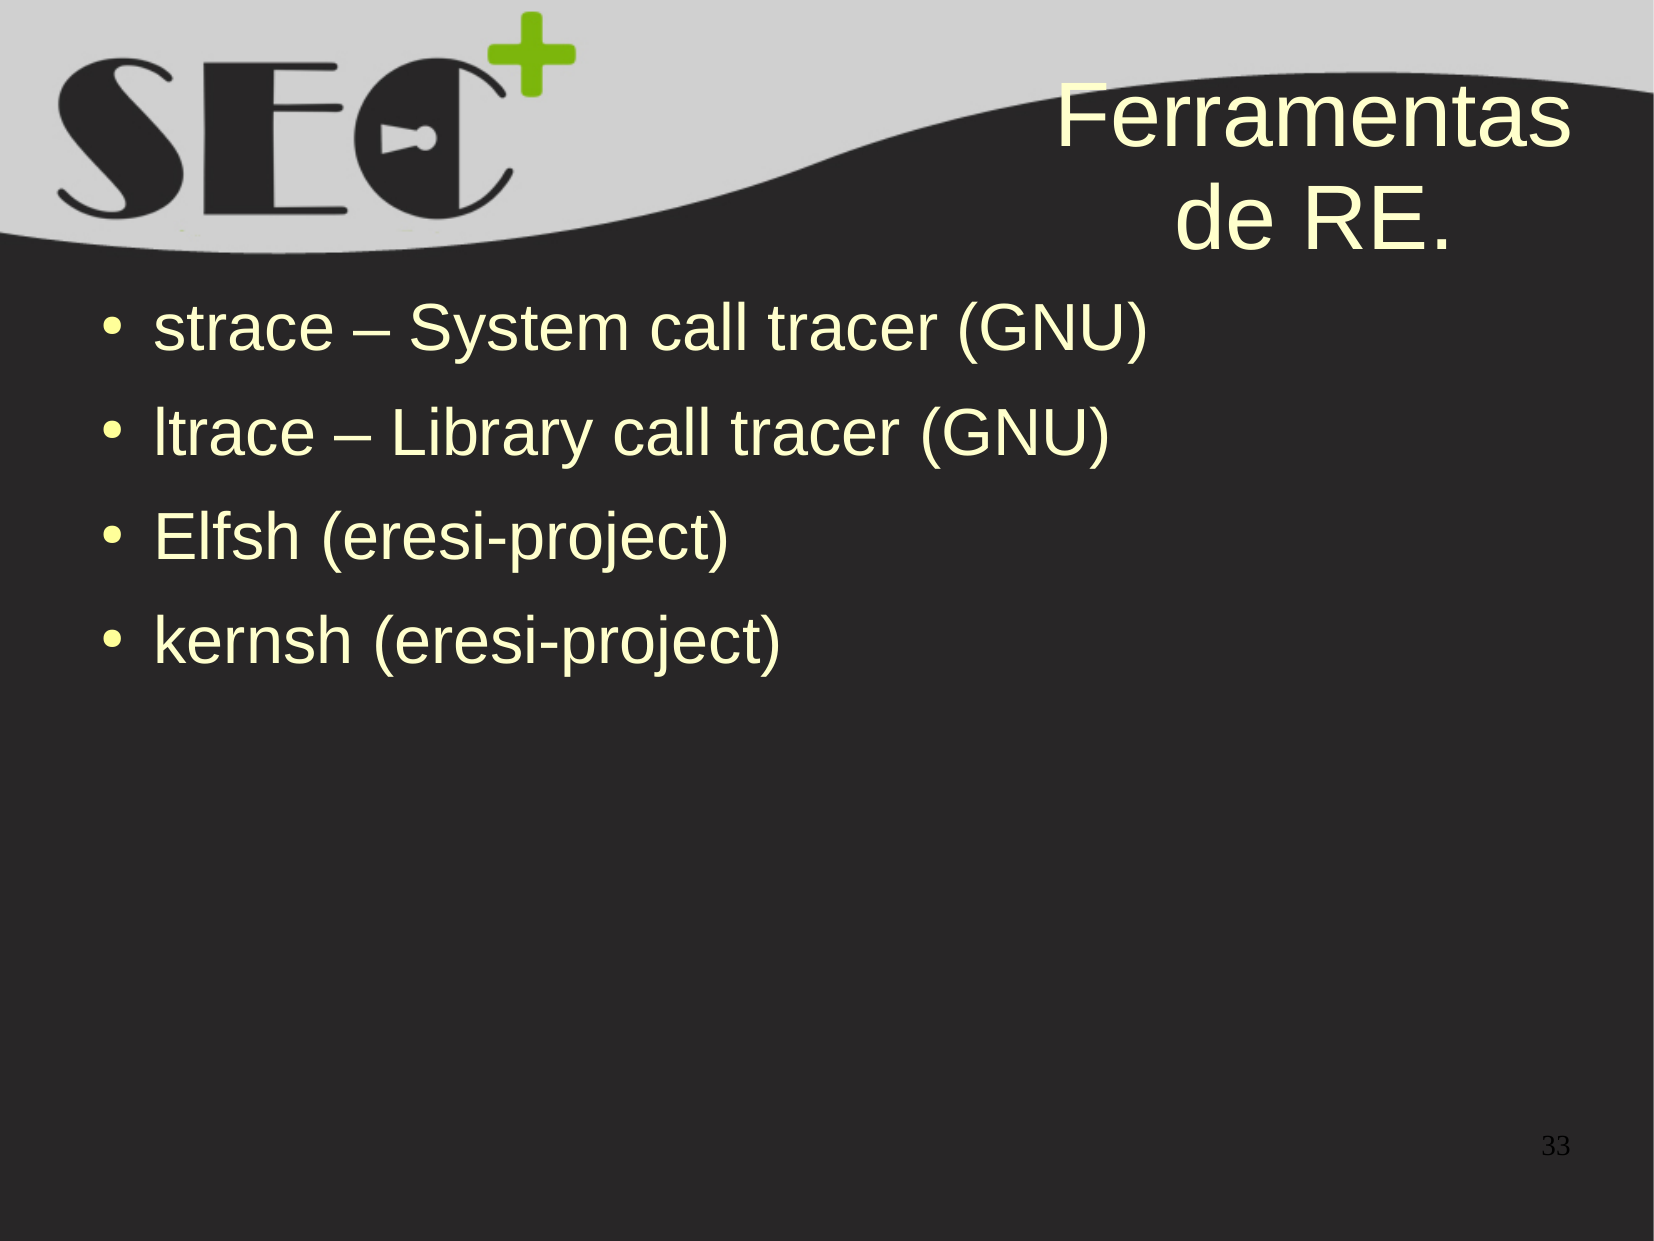

# Ferramentas de RE.
strace – System call tracer (GNU)
ltrace – Library call tracer (GNU)
Elfsh (eresi-project)
kernsh (eresi-project)
33